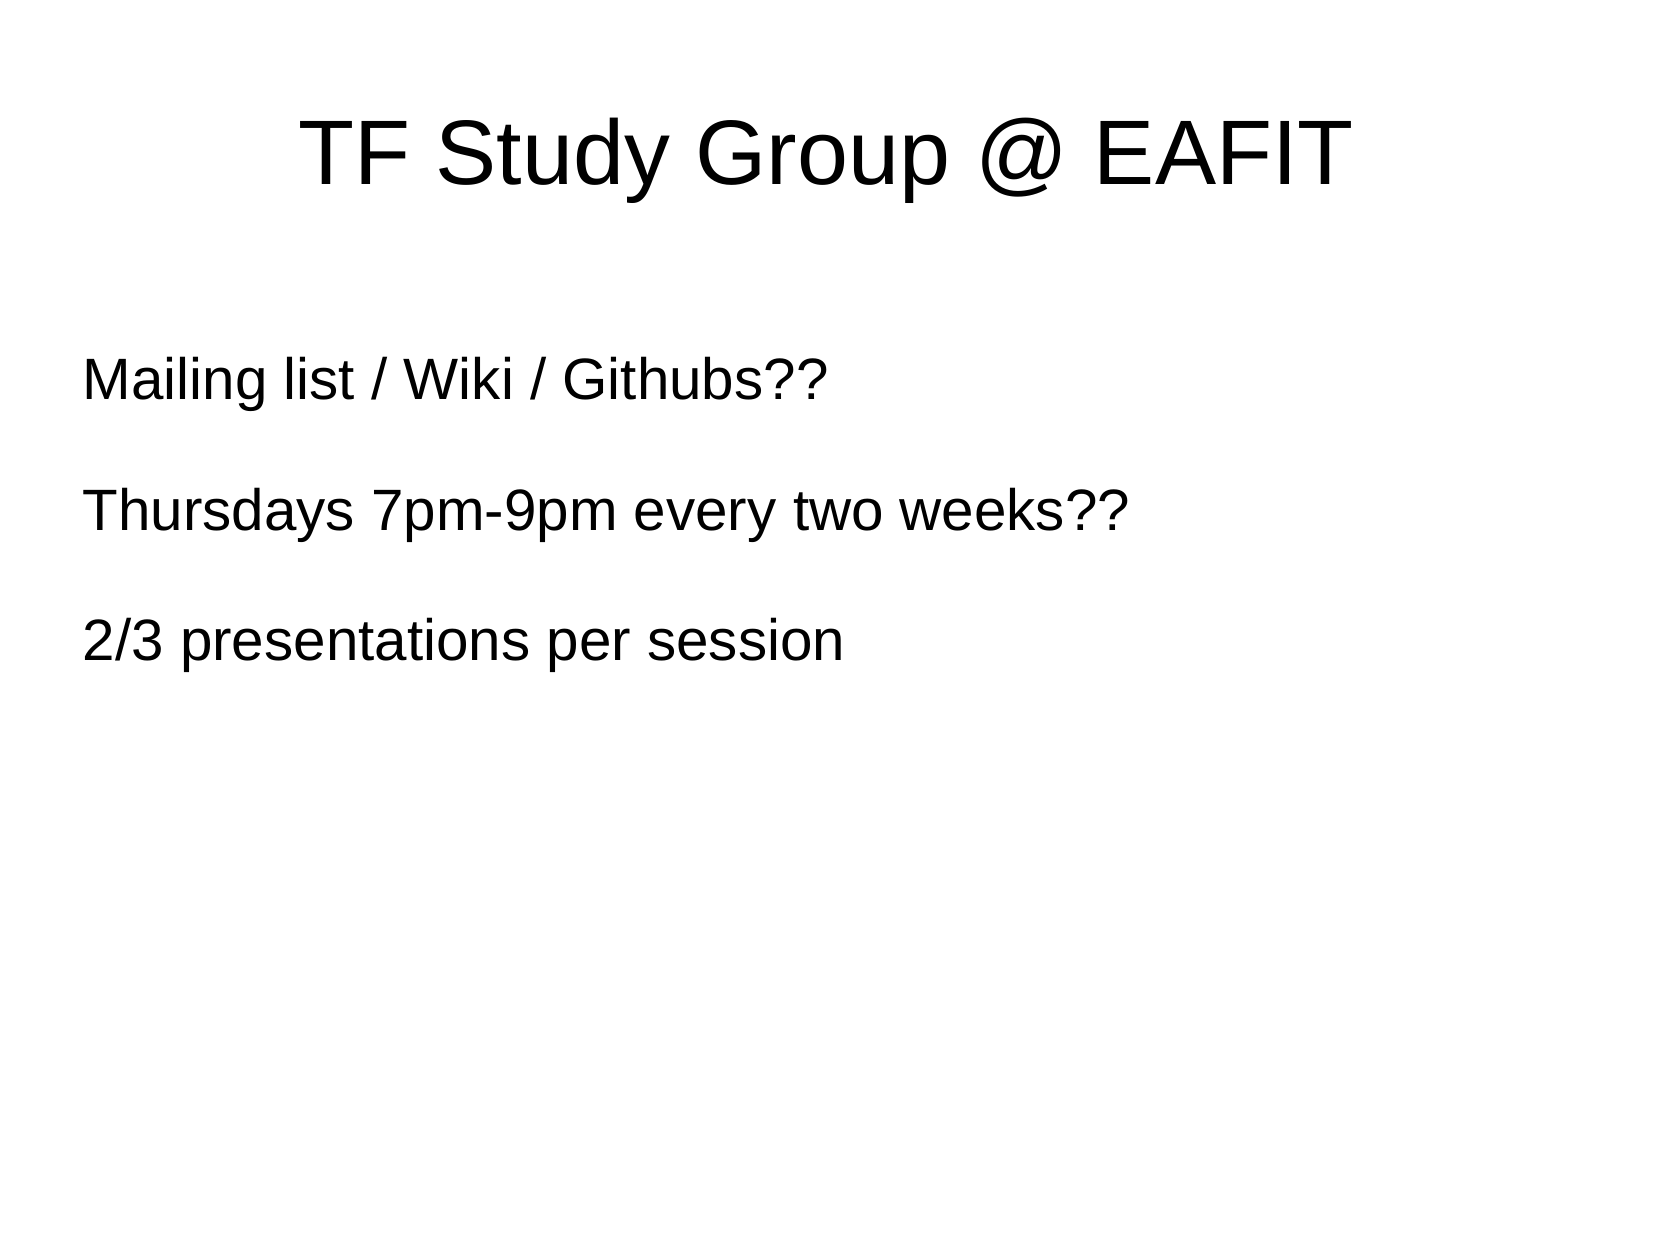

# TF Study Group @ EAFIT
Mailing list / Wiki / Githubs??
Thursdays 7pm-9pm every two weeks??
2/3 presentations per session